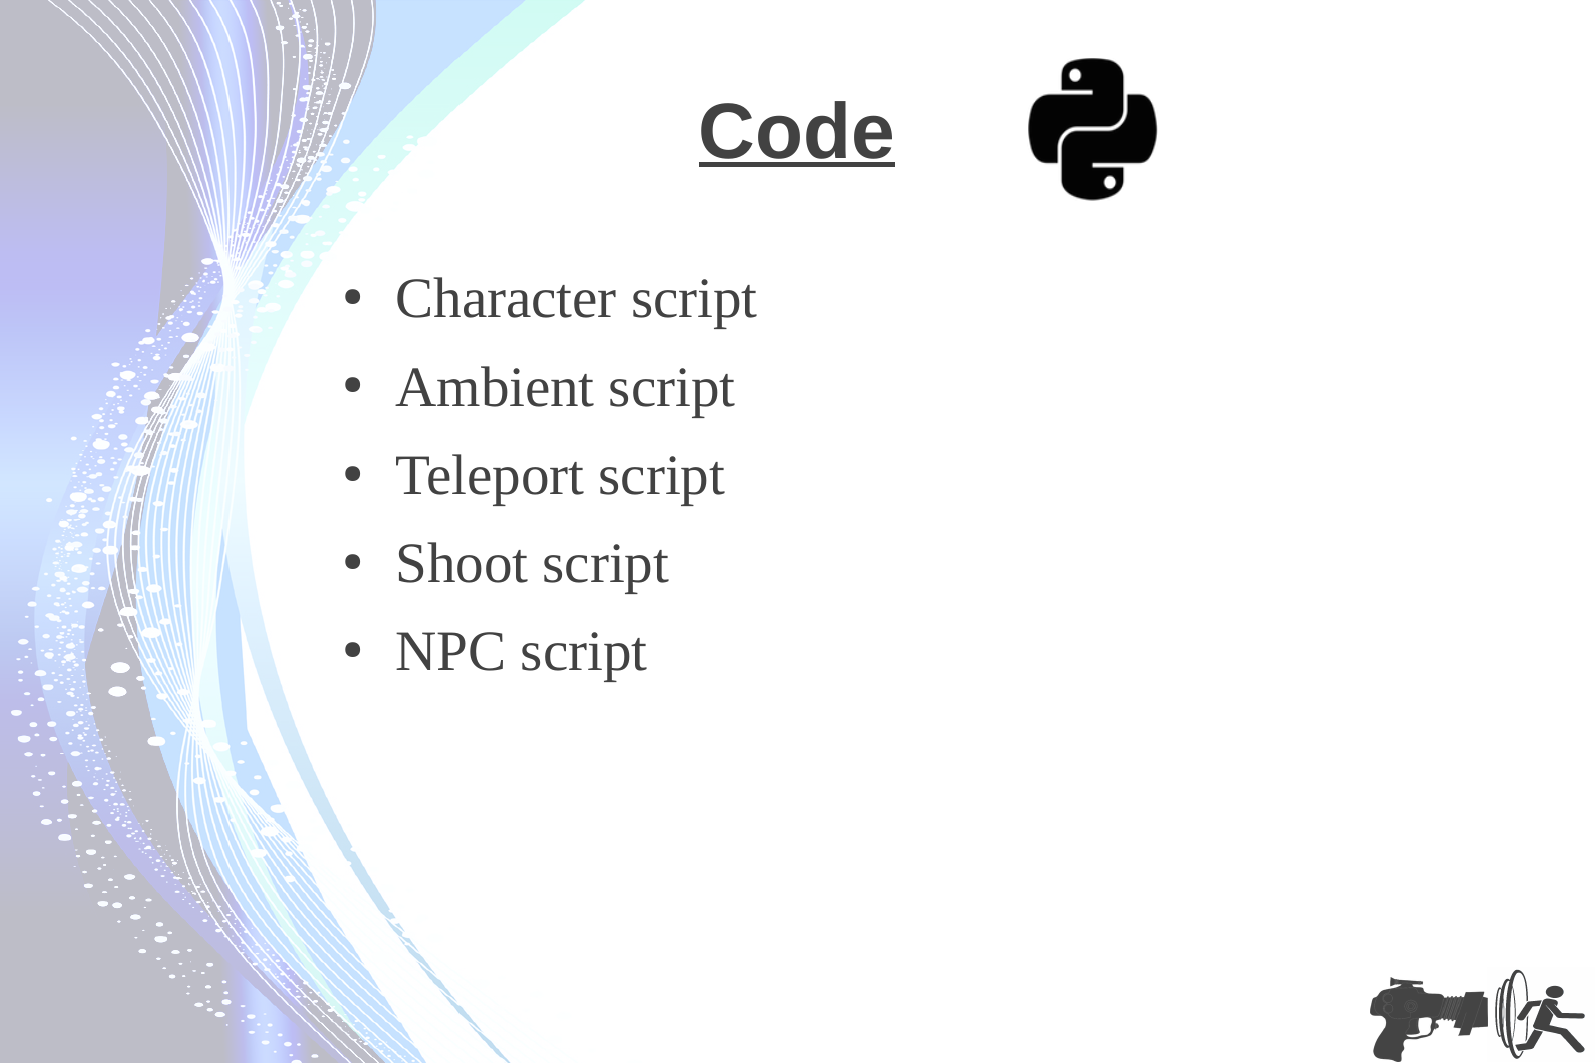

# Code
Character script
Ambient script
Teleport script
Shoot script
NPC script